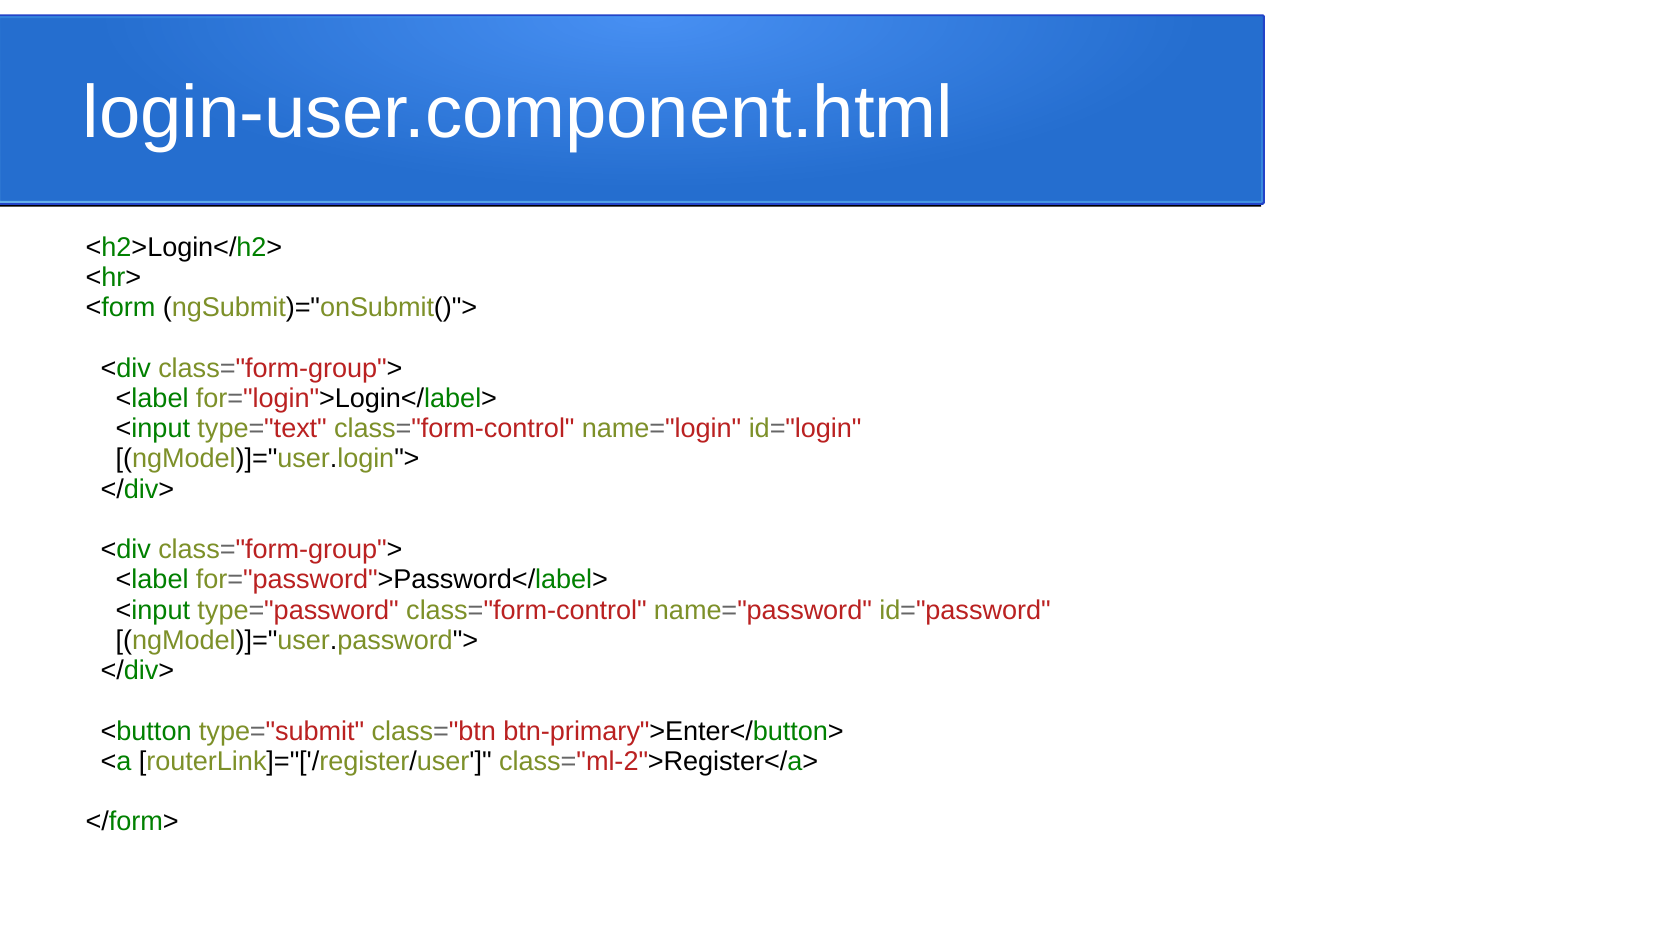

# login-user.component.html
<h2>Login</h2>
<hr>
<form (ngSubmit)="onSubmit()">
 <div class="form-group">
 <label for="login">Login</label>
 <input type="text" class="form-control" name="login" id="login"
 [(ngModel)]="user.login">
 </div>
 <div class="form-group">
 <label for="password">Password</label>
 <input type="password" class="form-control" name="password" id="password"
 [(ngModel)]="user.password">
 </div>
 <button type="submit" class="btn btn-primary">Enter</button>
 <a [routerLink]="['/register/user']" class="ml-2">Register</a>
</form>